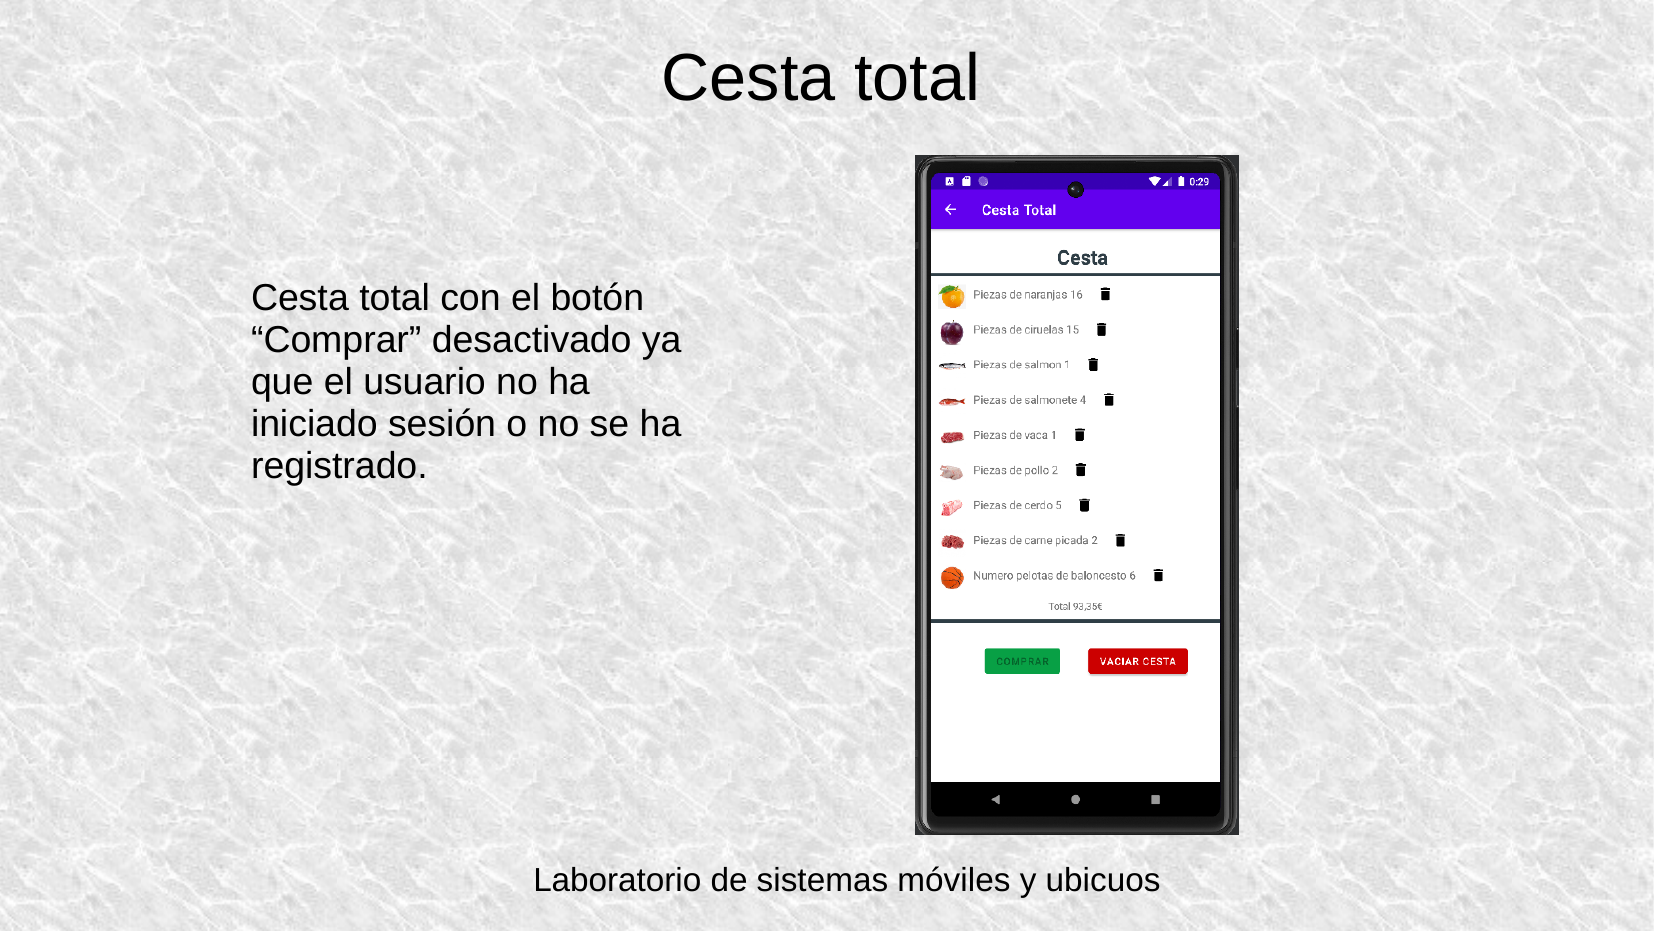

# Cesta total
Cesta total con el botón “Comprar” desactivado ya que el usuario no ha iniciado sesión o no se ha registrado.
Laboratorio de sistemas móviles y ubicuos